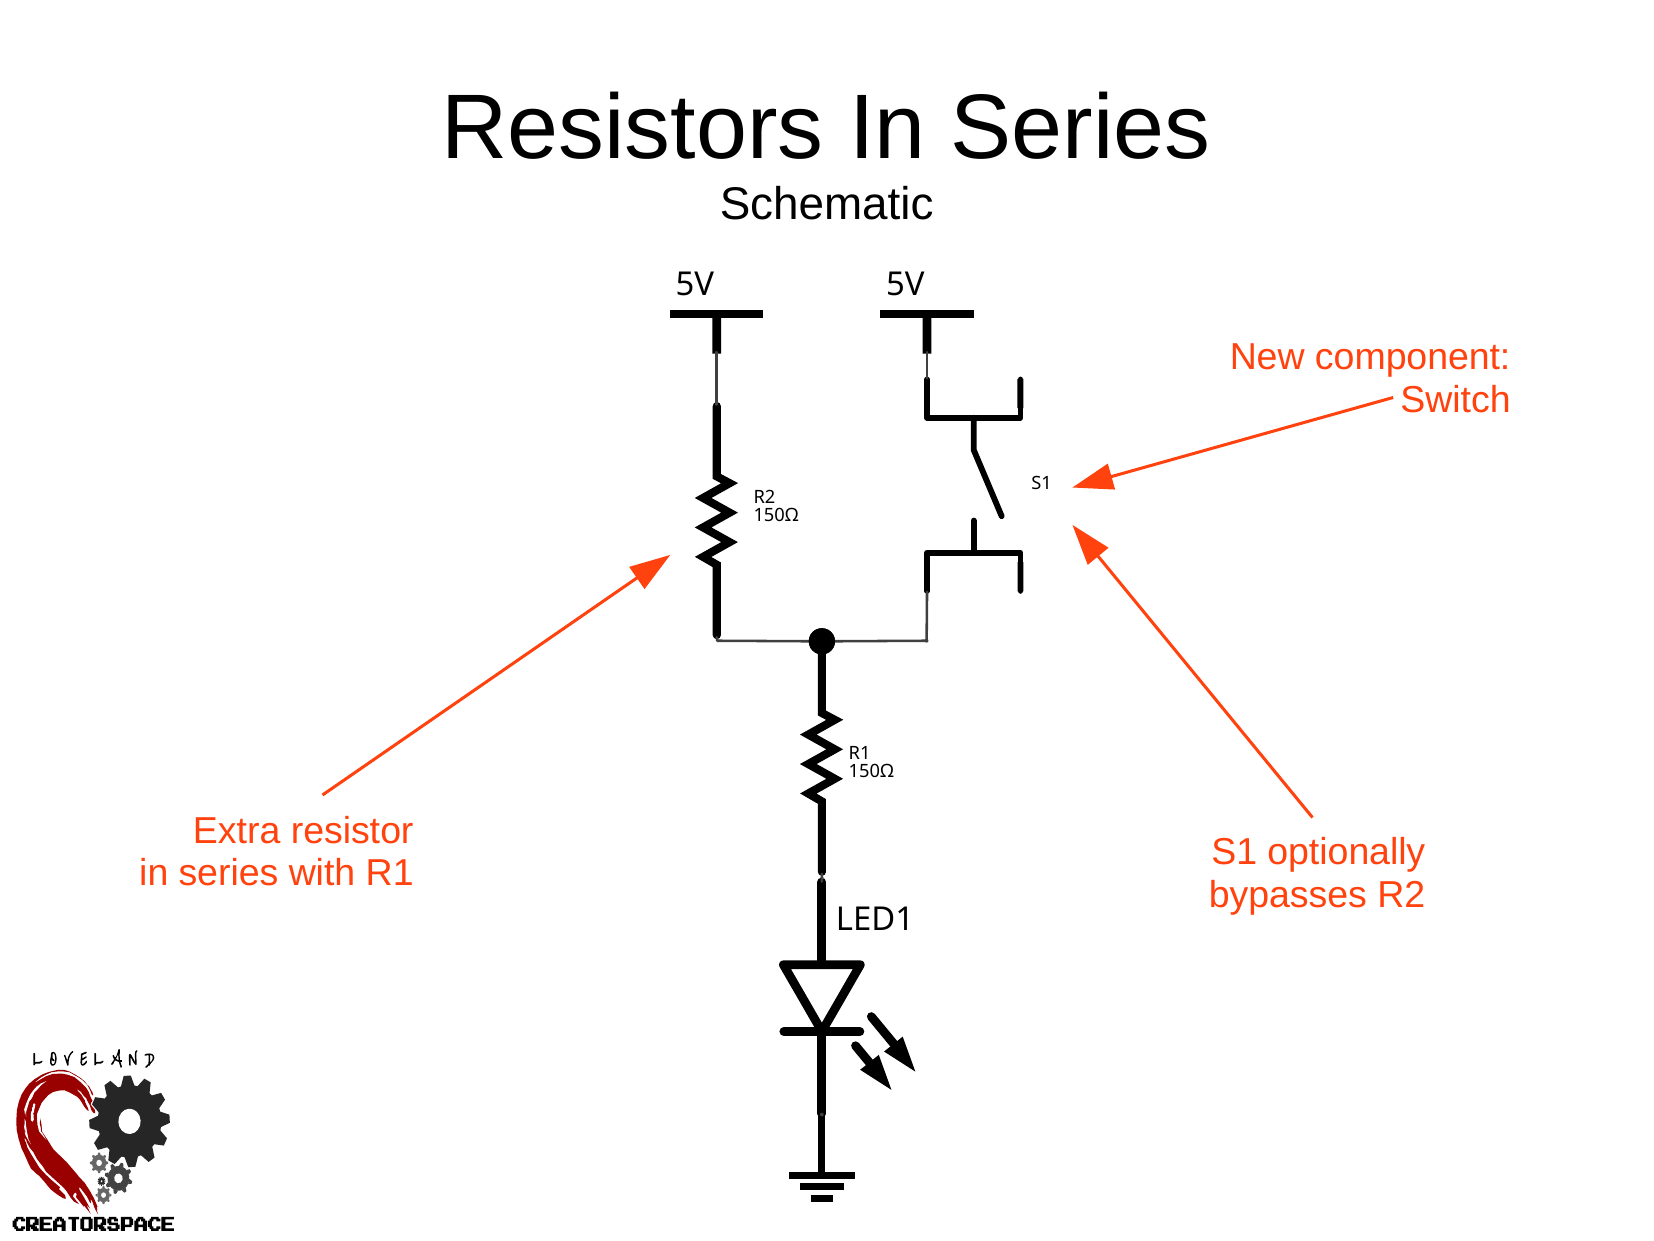

# Resistors In Series Schematic
New component:
Switch
Extra resistor
in series with R1
S1 optionally
bypasses R2